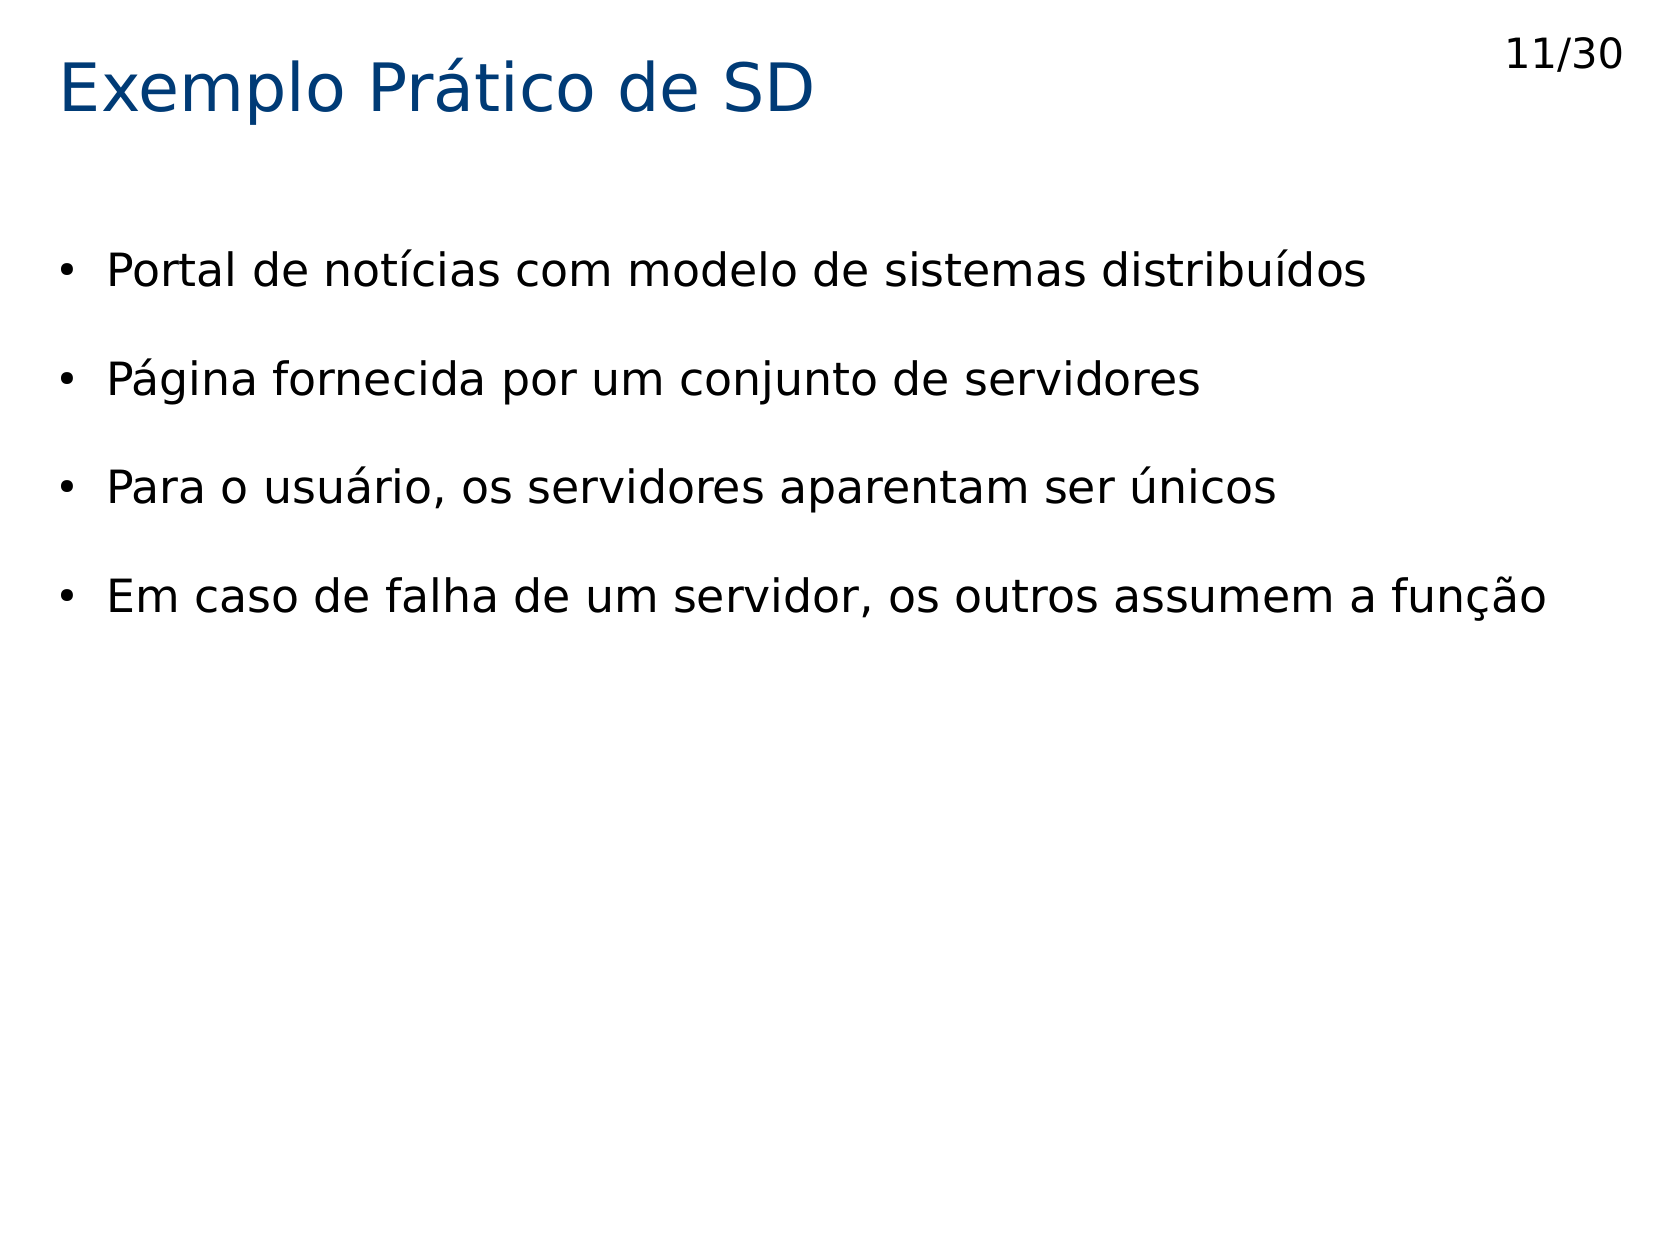

# Exemplo Prático de SD
11
Portal de notícias com modelo de sistemas distribuídos
Página fornecida por um conjunto de servidores
Para o usuário, os servidores aparentam ser únicos
Em caso de falha de um servidor, os outros assumem a função